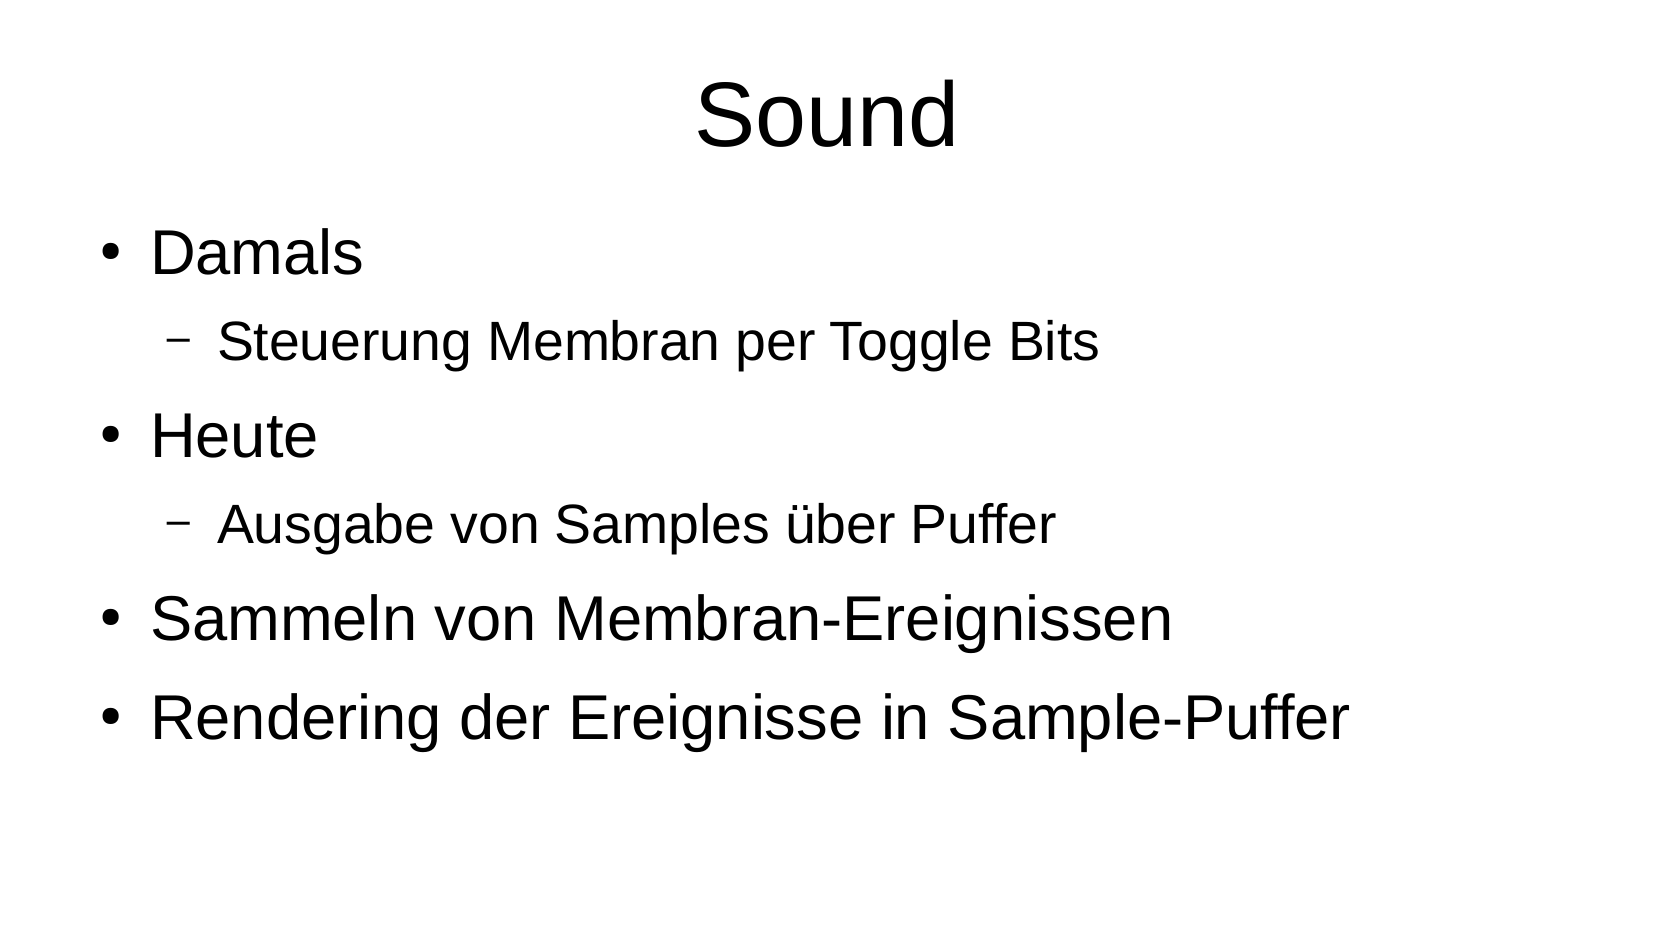

# Sound
Damals
Steuerung Membran per Toggle Bits
Heute
Ausgabe von Samples über Puffer
Sammeln von Membran-Ereignissen
Rendering der Ereignisse in Sample-Puffer